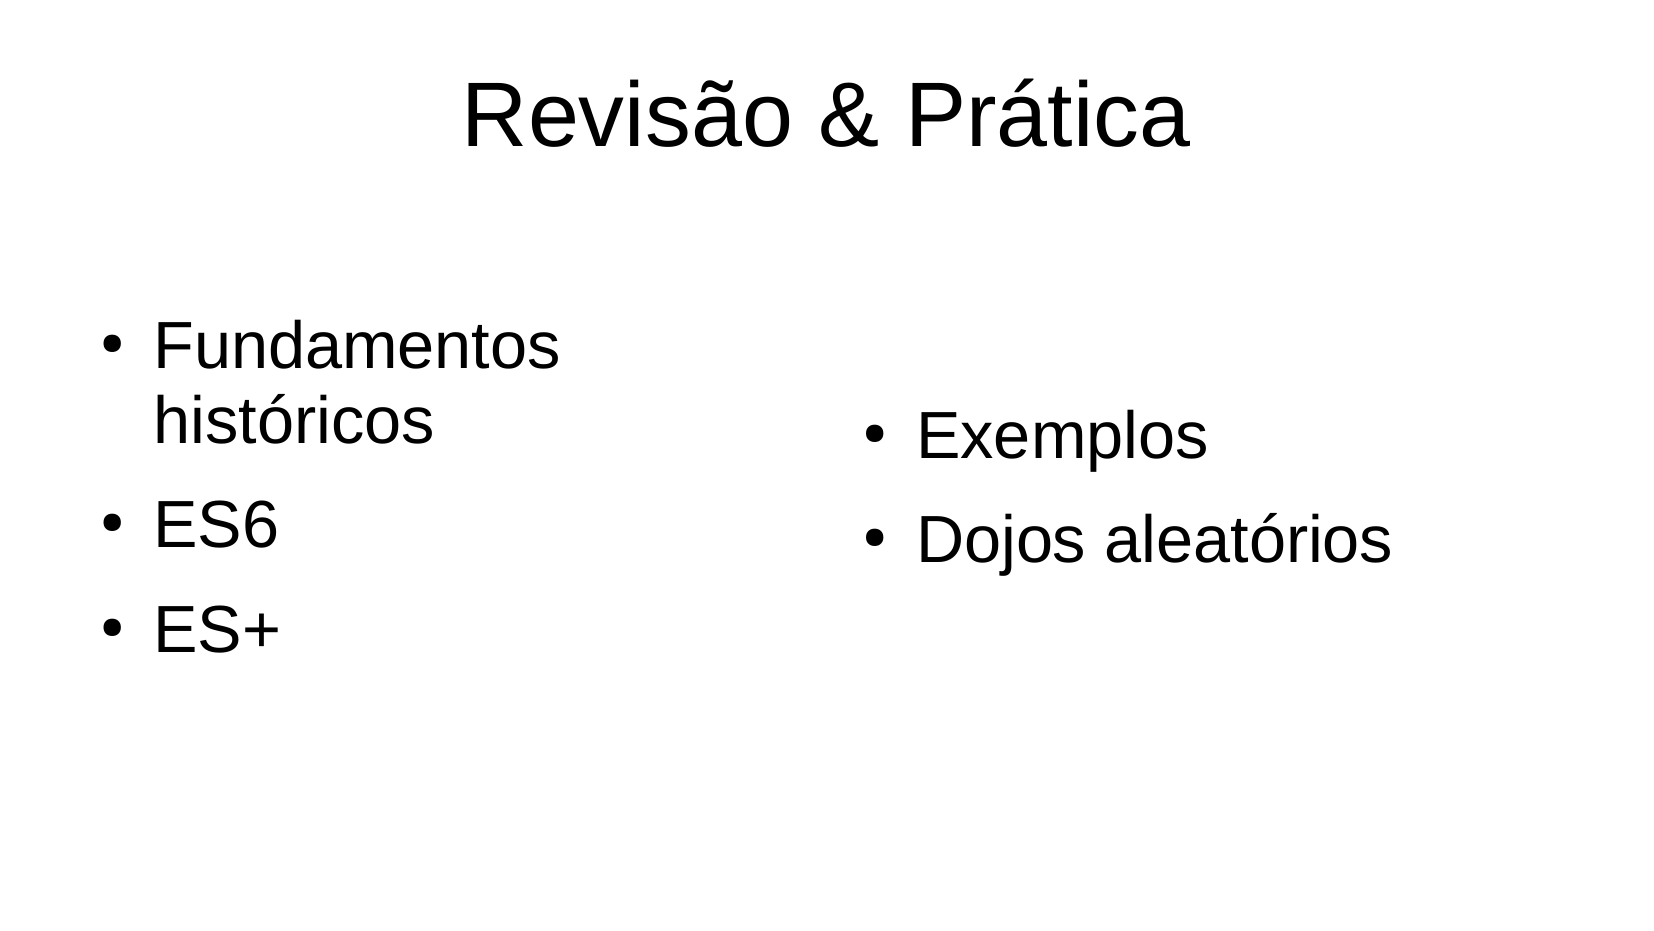

# Revisão & Prática
Fundamentos históricos
ES6
ES+
Exemplos
Dojos aleatórios